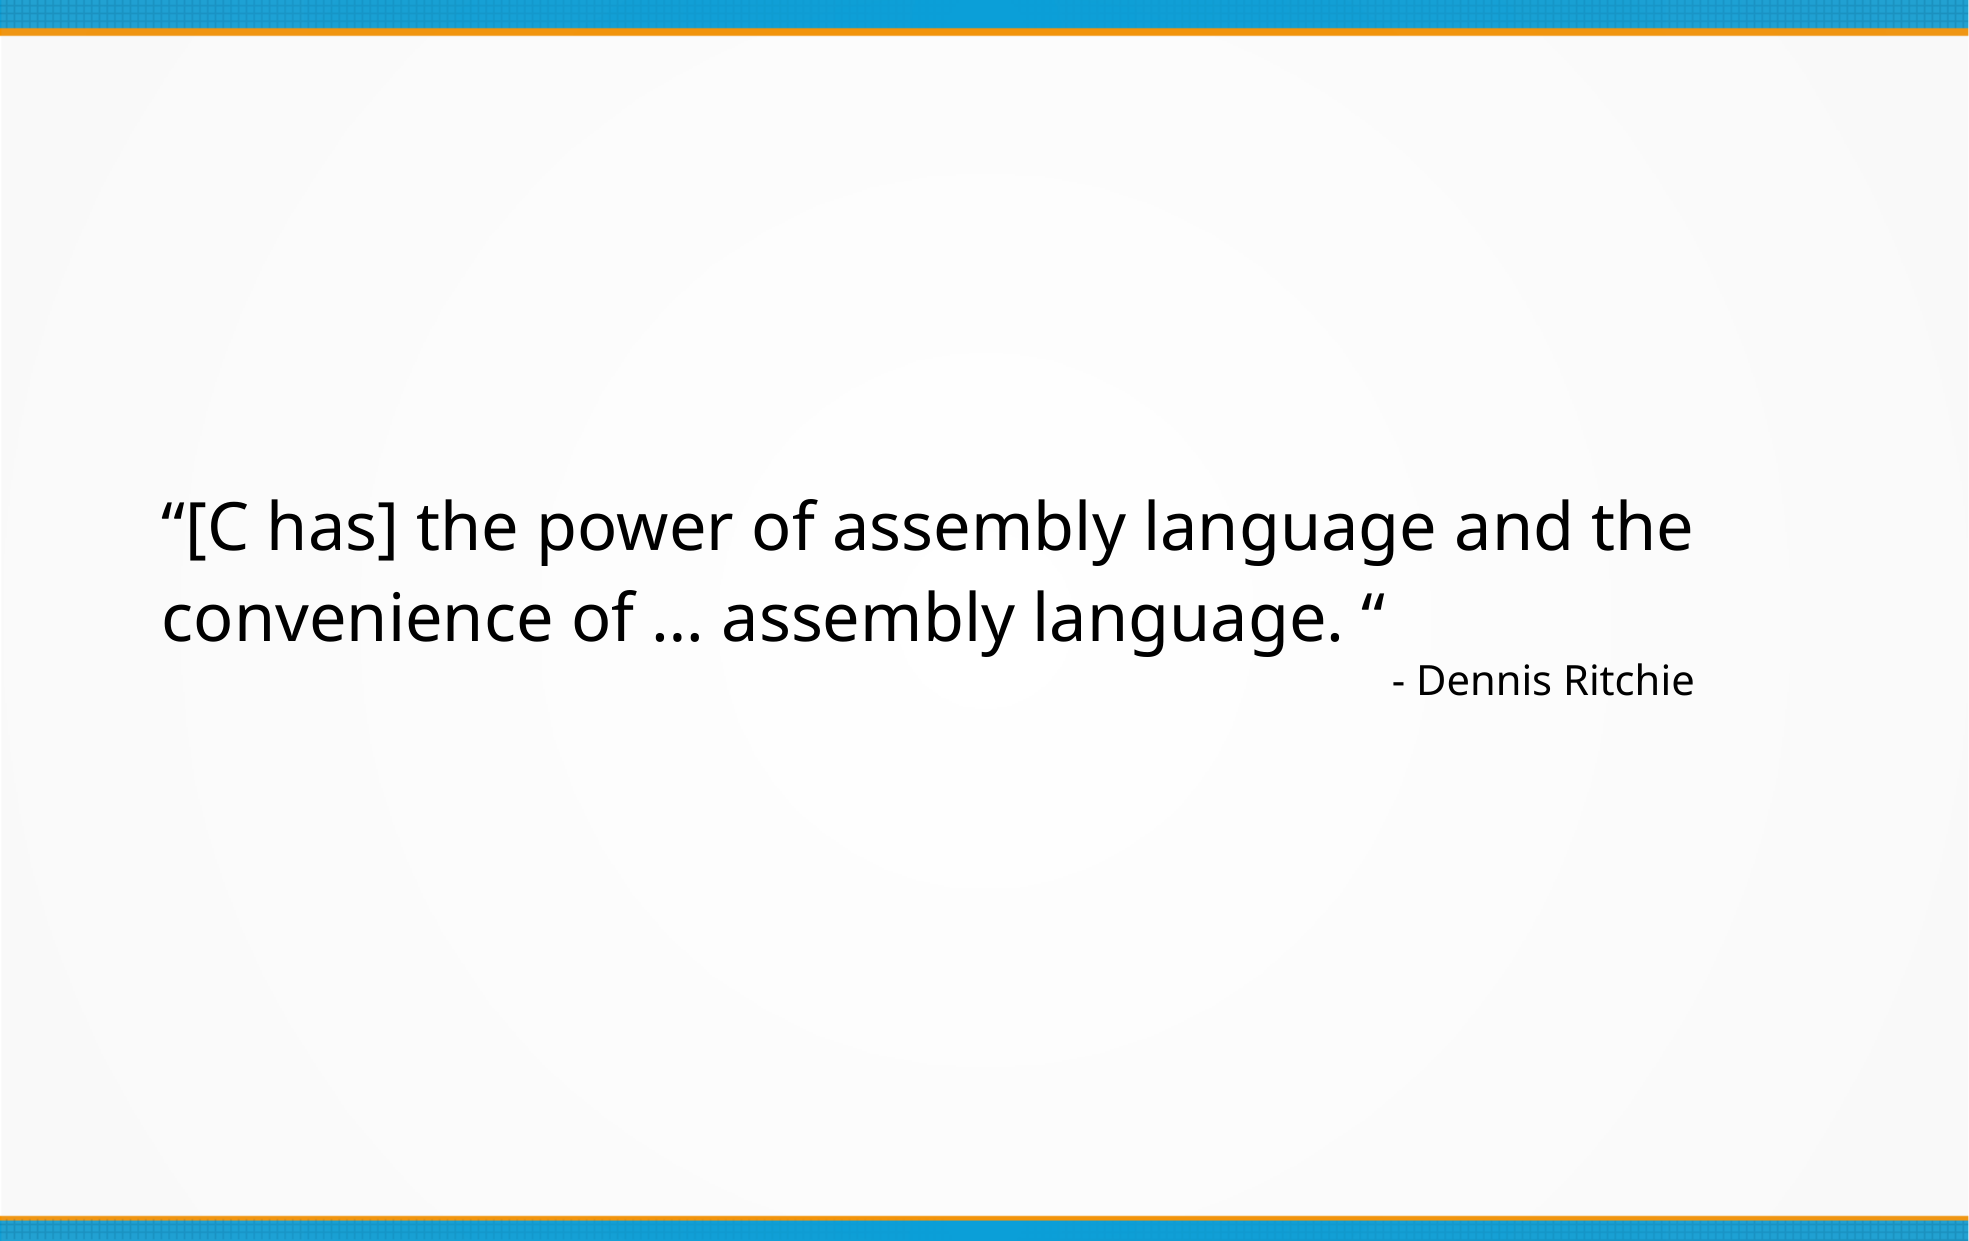

“[C has] the power of assembly language and the
convenience of … assembly language. “
- Dennis Ritchie